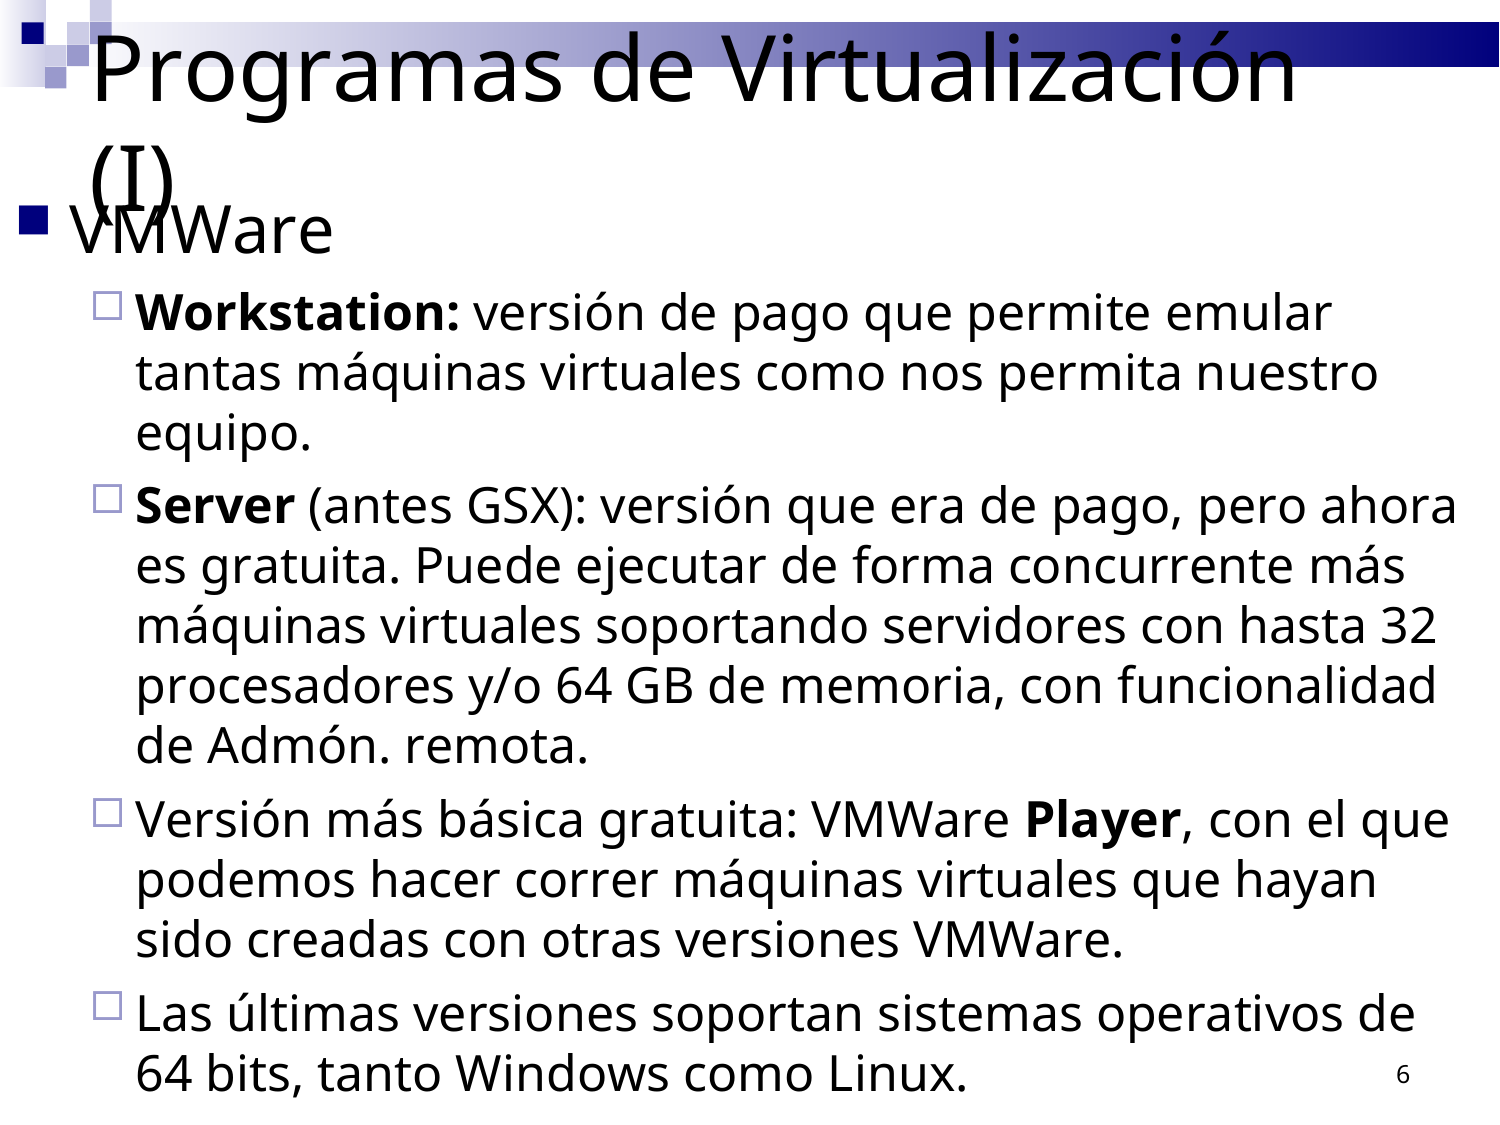

Programas de Virtualización (I)
VMWare
Workstation: versión de pago que permite emular tantas máquinas virtuales como nos permita nuestro equipo.
Server (antes GSX): versión que era de pago, pero ahora es gratuita. Puede ejecutar de forma concurrente más máquinas virtuales soportando servidores con hasta 32 procesadores y/o 64 GB de memoria, con funcionalidad de Admón. remota.
Versión más básica gratuita: VMWare Player, con el que podemos hacer correr máquinas virtuales que hayan sido creadas con otras versiones VMWare.
Las últimas versiones soportan sistemas operativos de 64 bits, tanto Windows como Linux.
http://www.vmware.com/es/